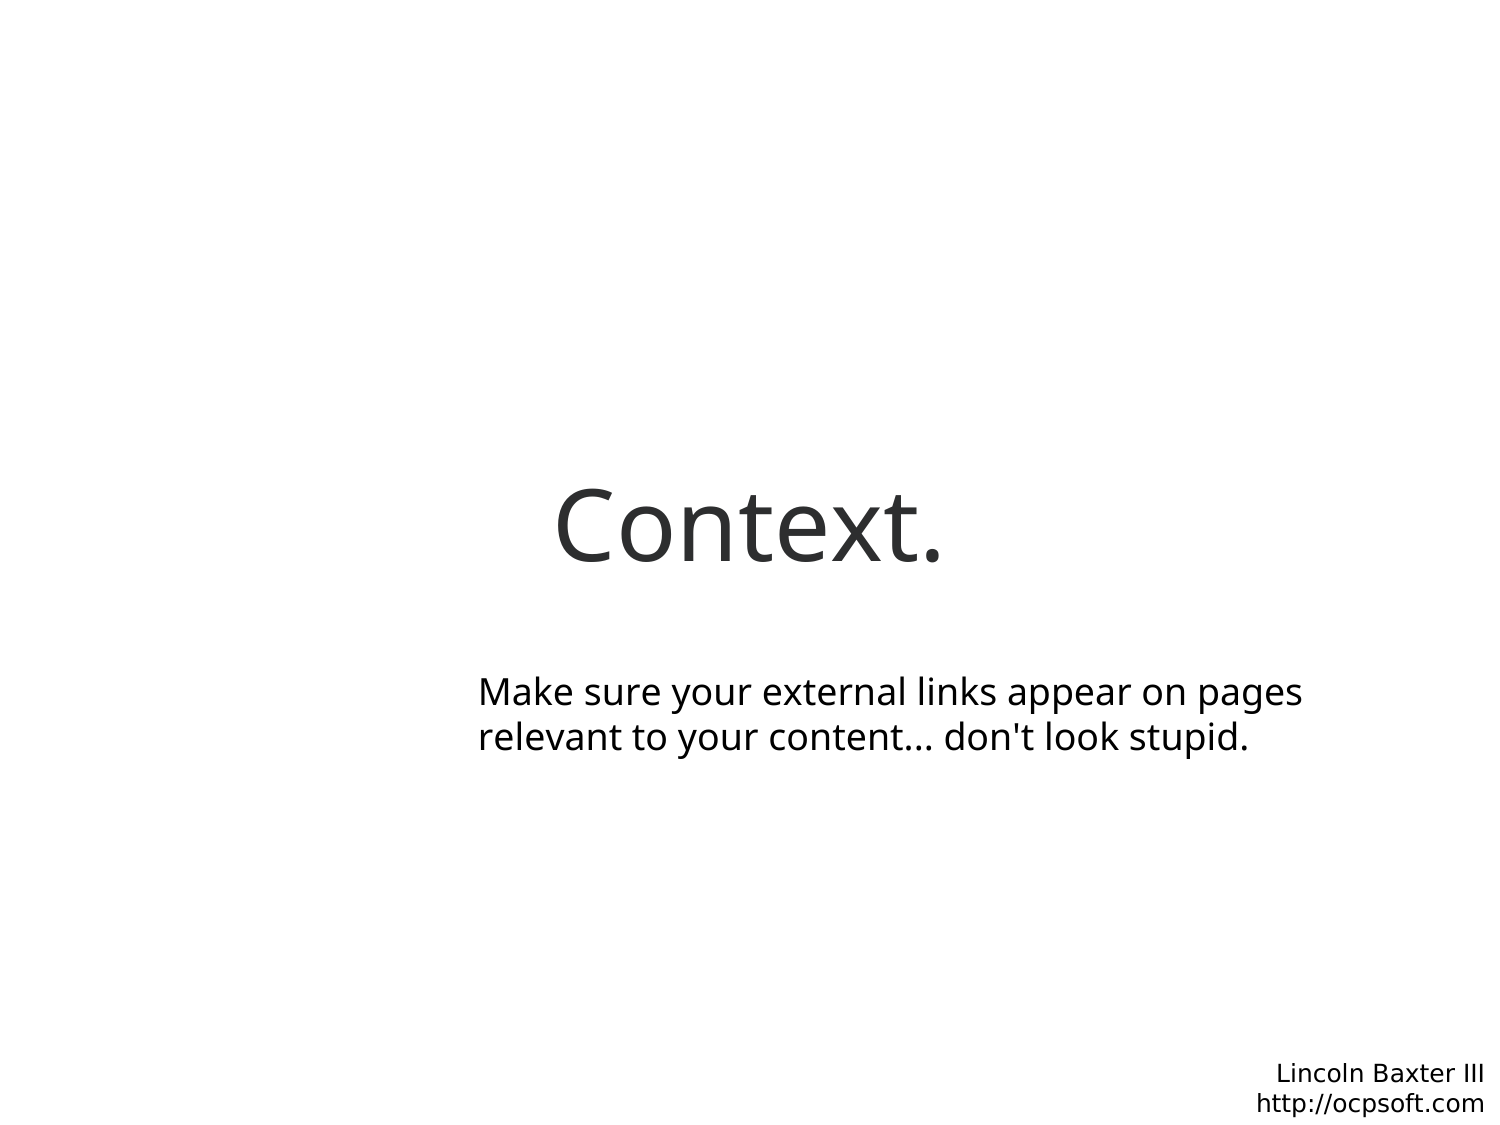

# Context.
Make sure your external links appear on pages
relevant to your content... don't look stupid.